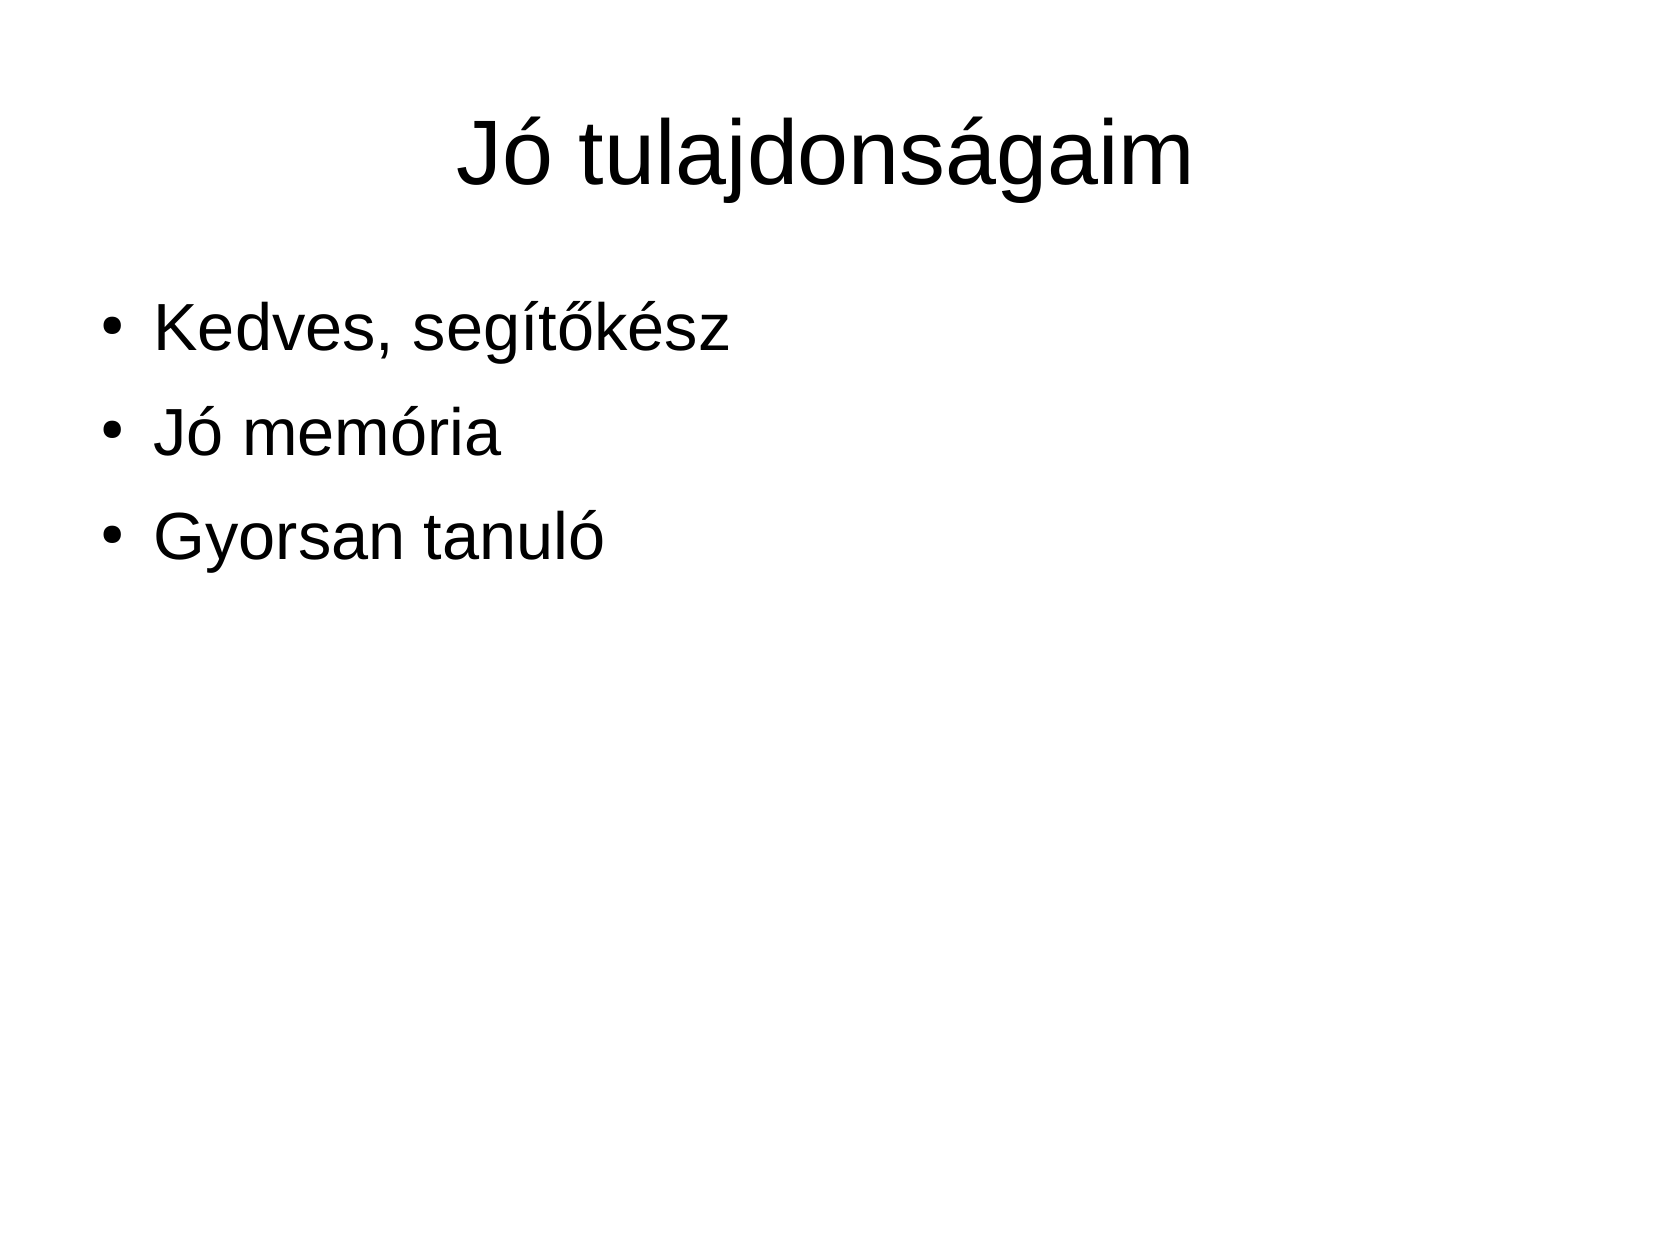

# Jó tulajdonságaim
Kedves, segítőkész
Jó memória
Gyorsan tanuló